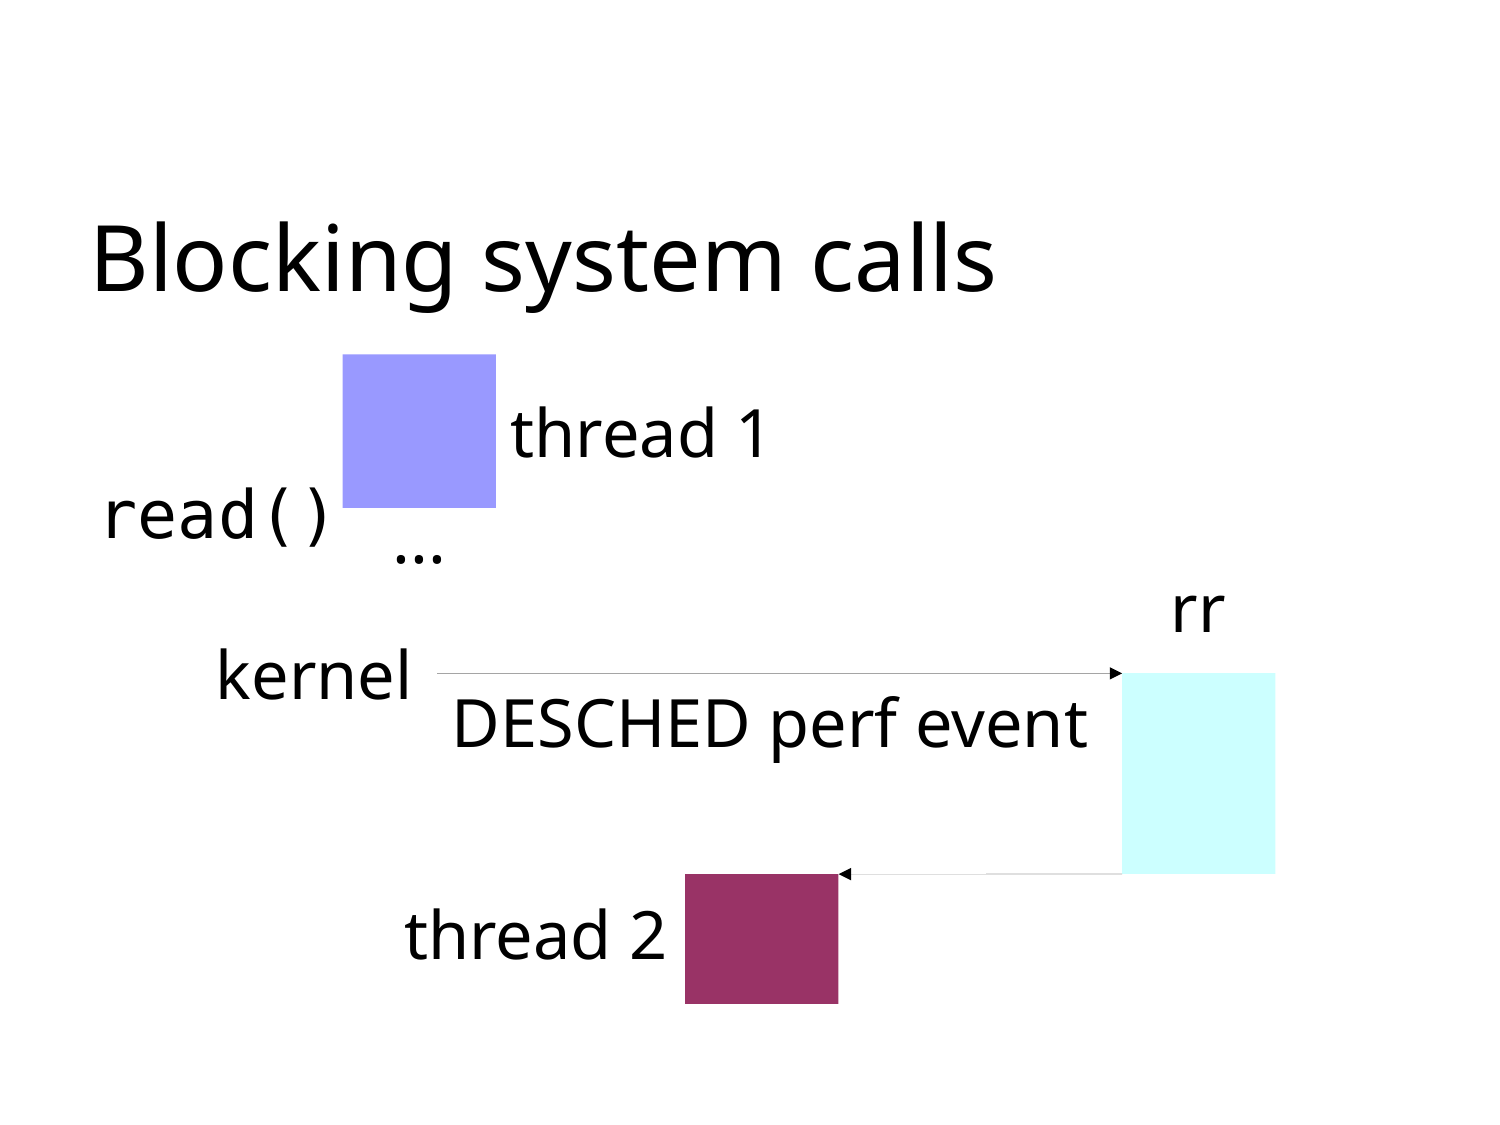

Blocking system calls
thread 1
read()
...
rr
kernel
DESCHED perf event
thread 2